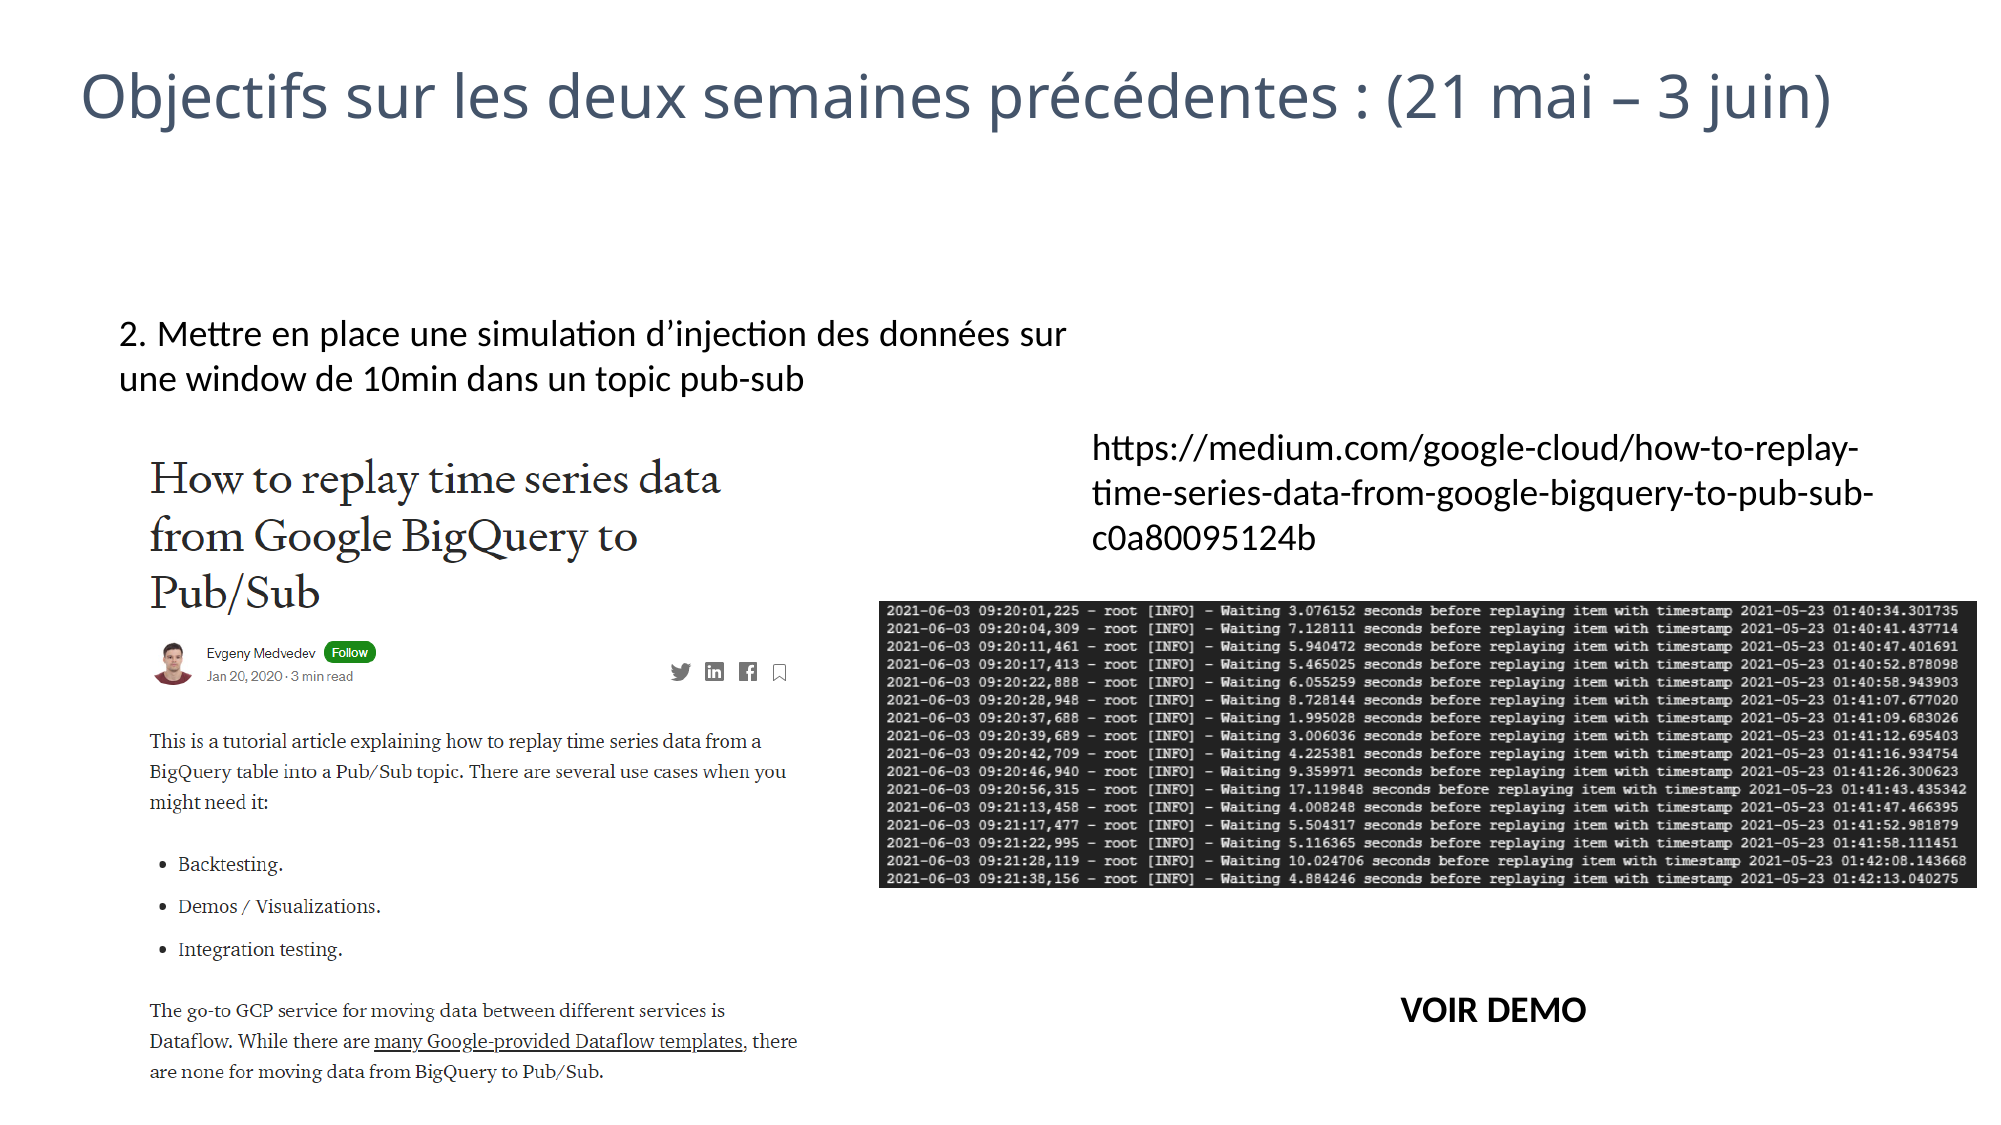

# Objectifs sur les deux semaines précédentes : (21 mai – 3 juin)
2. Mettre en place une simulation d’injection des données sur une window de 10min dans un topic pub-sub
https://medium.com/google-cloud/how-to-replay-time-series-data-from-google-bigquery-to-pub-sub-c0a80095124b
VOIR DEMO